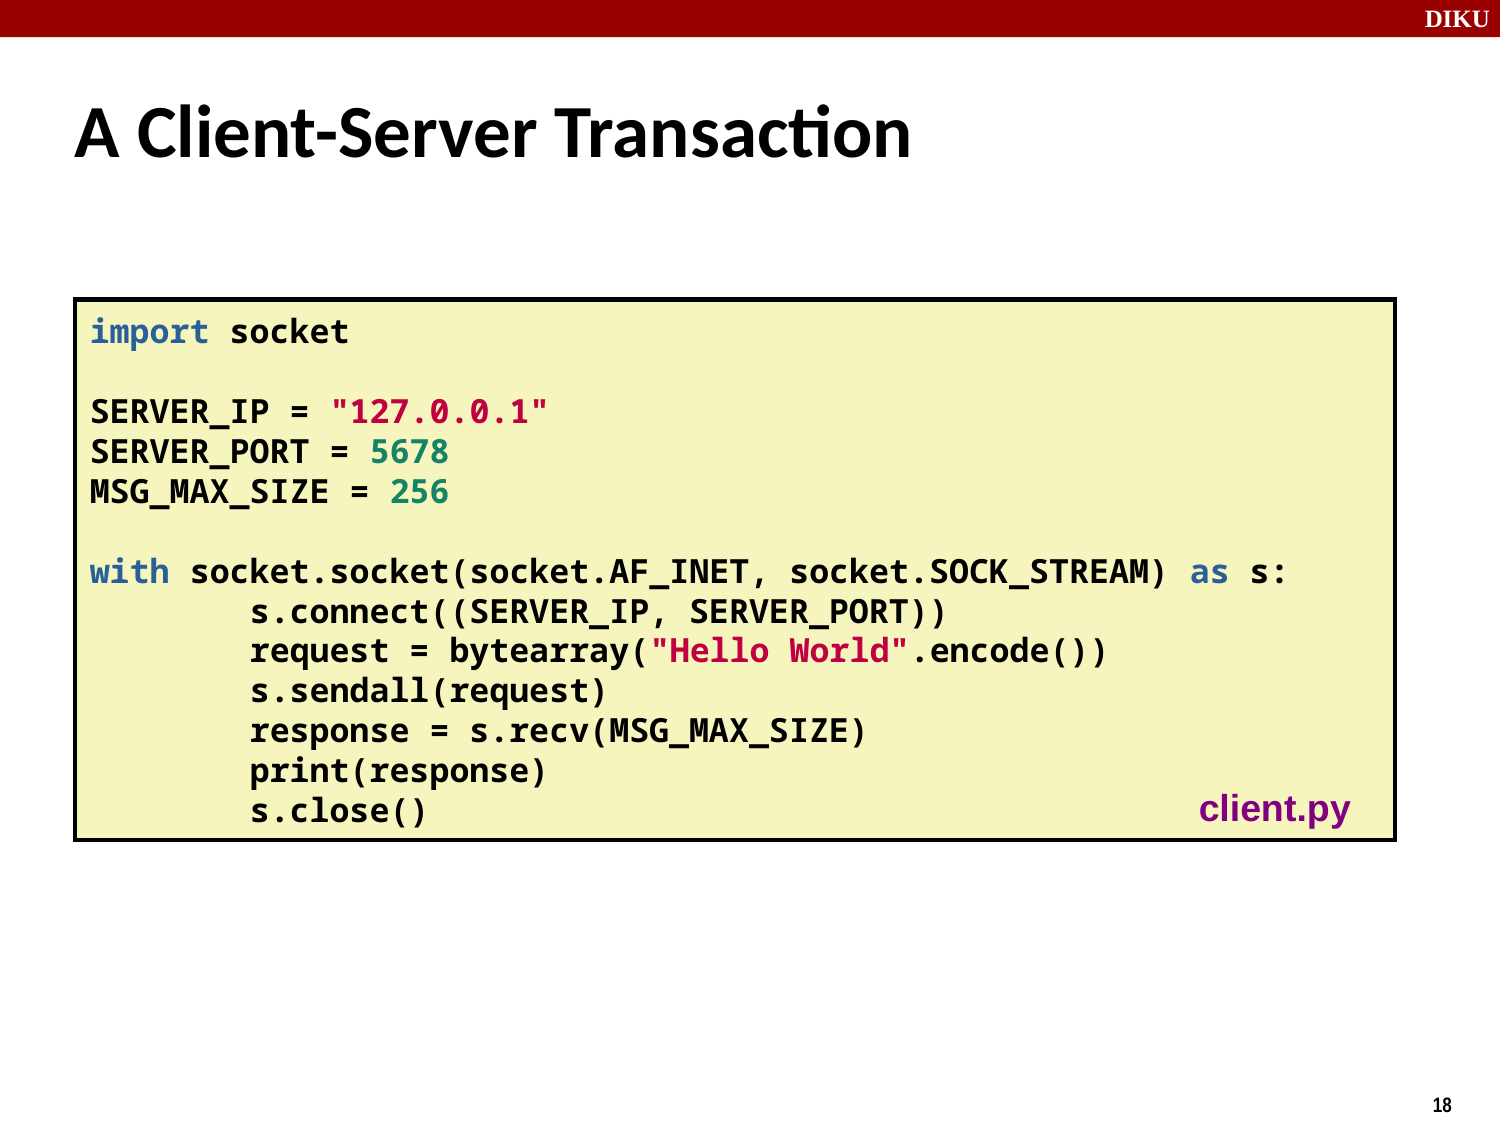

# A Client-Server Transaction
import socket
SERVER_IP = "127.0.0.1"
SERVER_PORT = 5678
MSG_MAX_SIZE = 256
with socket.socket(socket.AF_INET, socket.SOCK_STREAM) as s:
 s.connect((SERVER_IP, SERVER_PORT))
 request = bytearray("Hello World".encode())
 s.sendall(request)
 response = s.recv(MSG_MAX_SIZE)
 print(response)
 s.close()
client.py